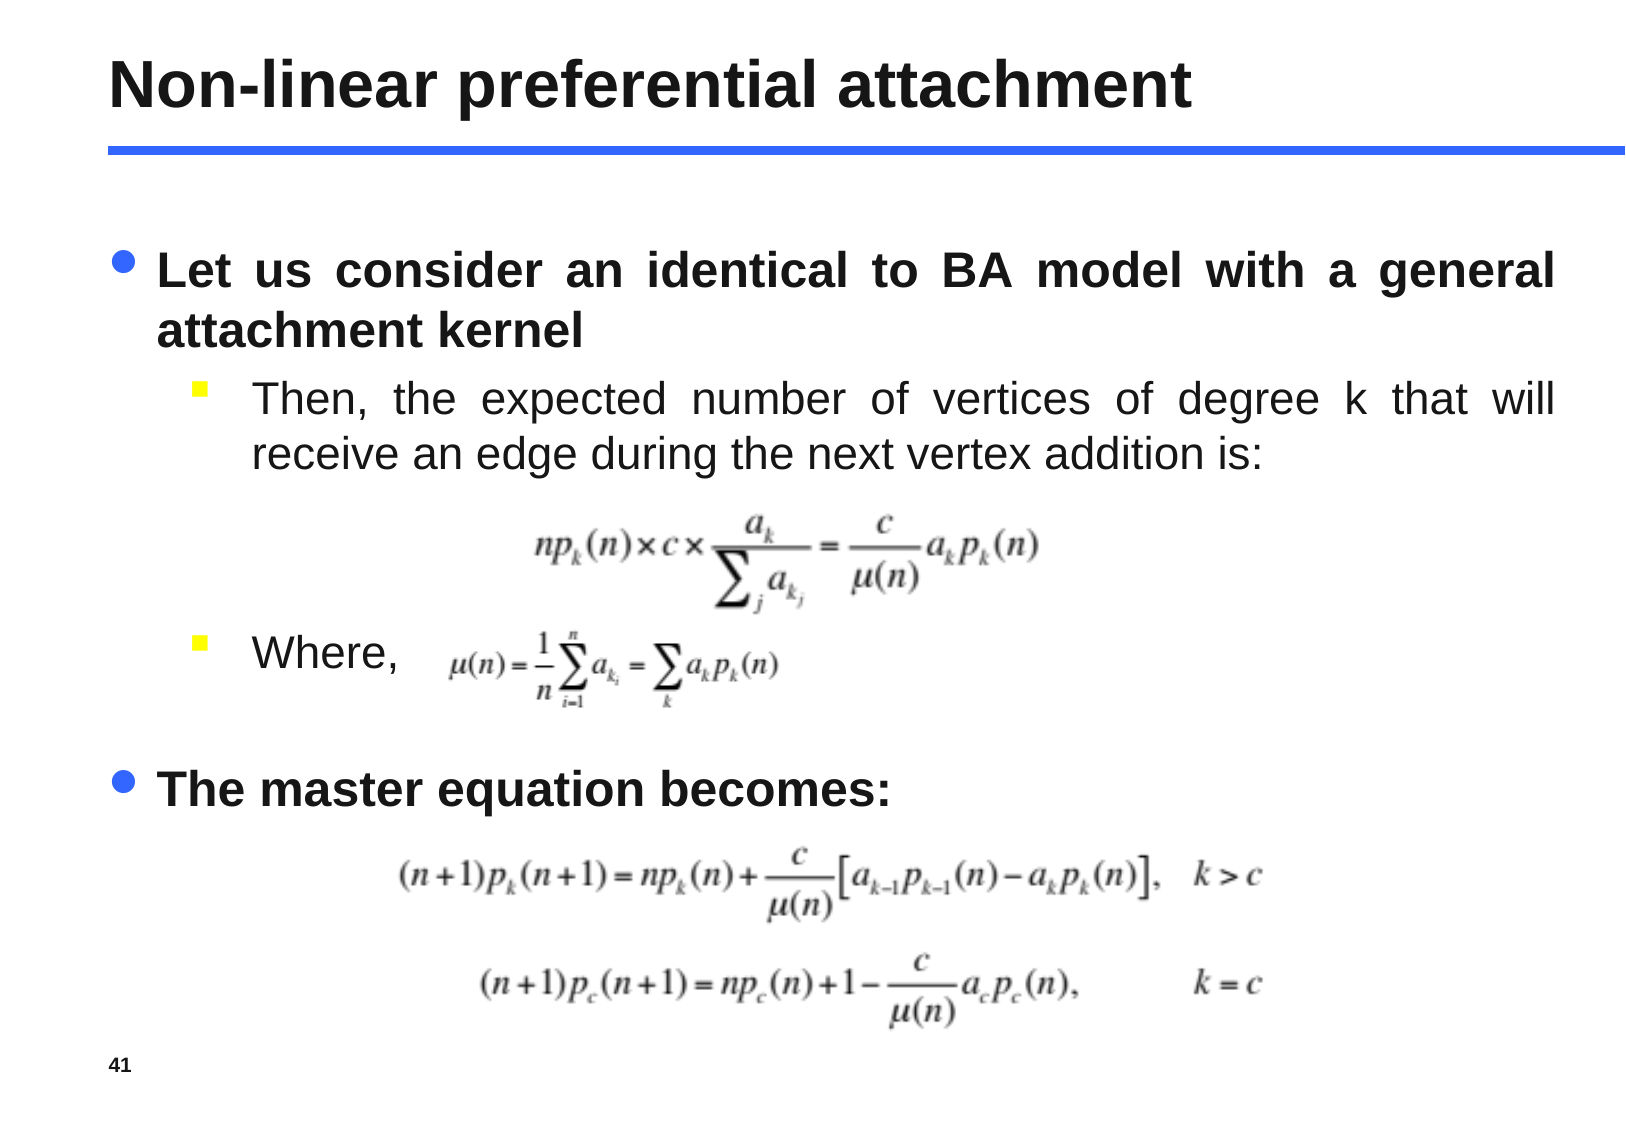

# Non-linear preferential attachment
Let us consider an identical to BA model with a general attachment kernel
Then, the expected number of vertices of degree k that will receive an edge during the next vertex addition is:
Where,
The master equation becomes: